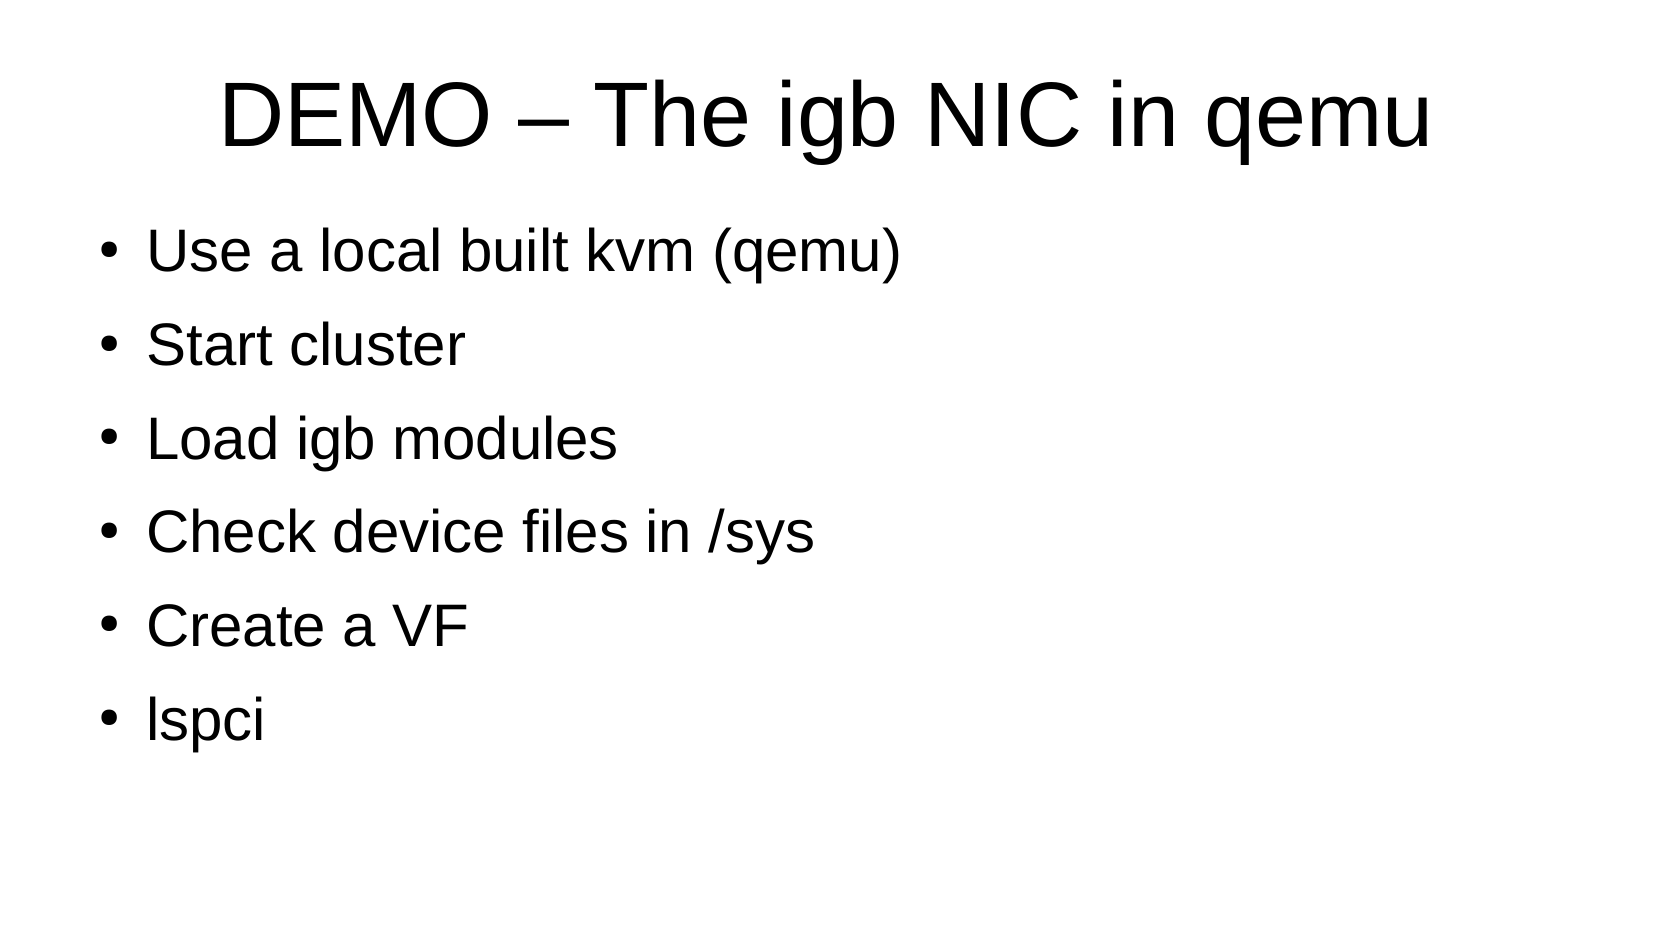

# DEMO – The igb NIC in qemu
Use a local built kvm (qemu)
Start cluster
Load igb modules
Check device files in /sys
Create a VF
lspci